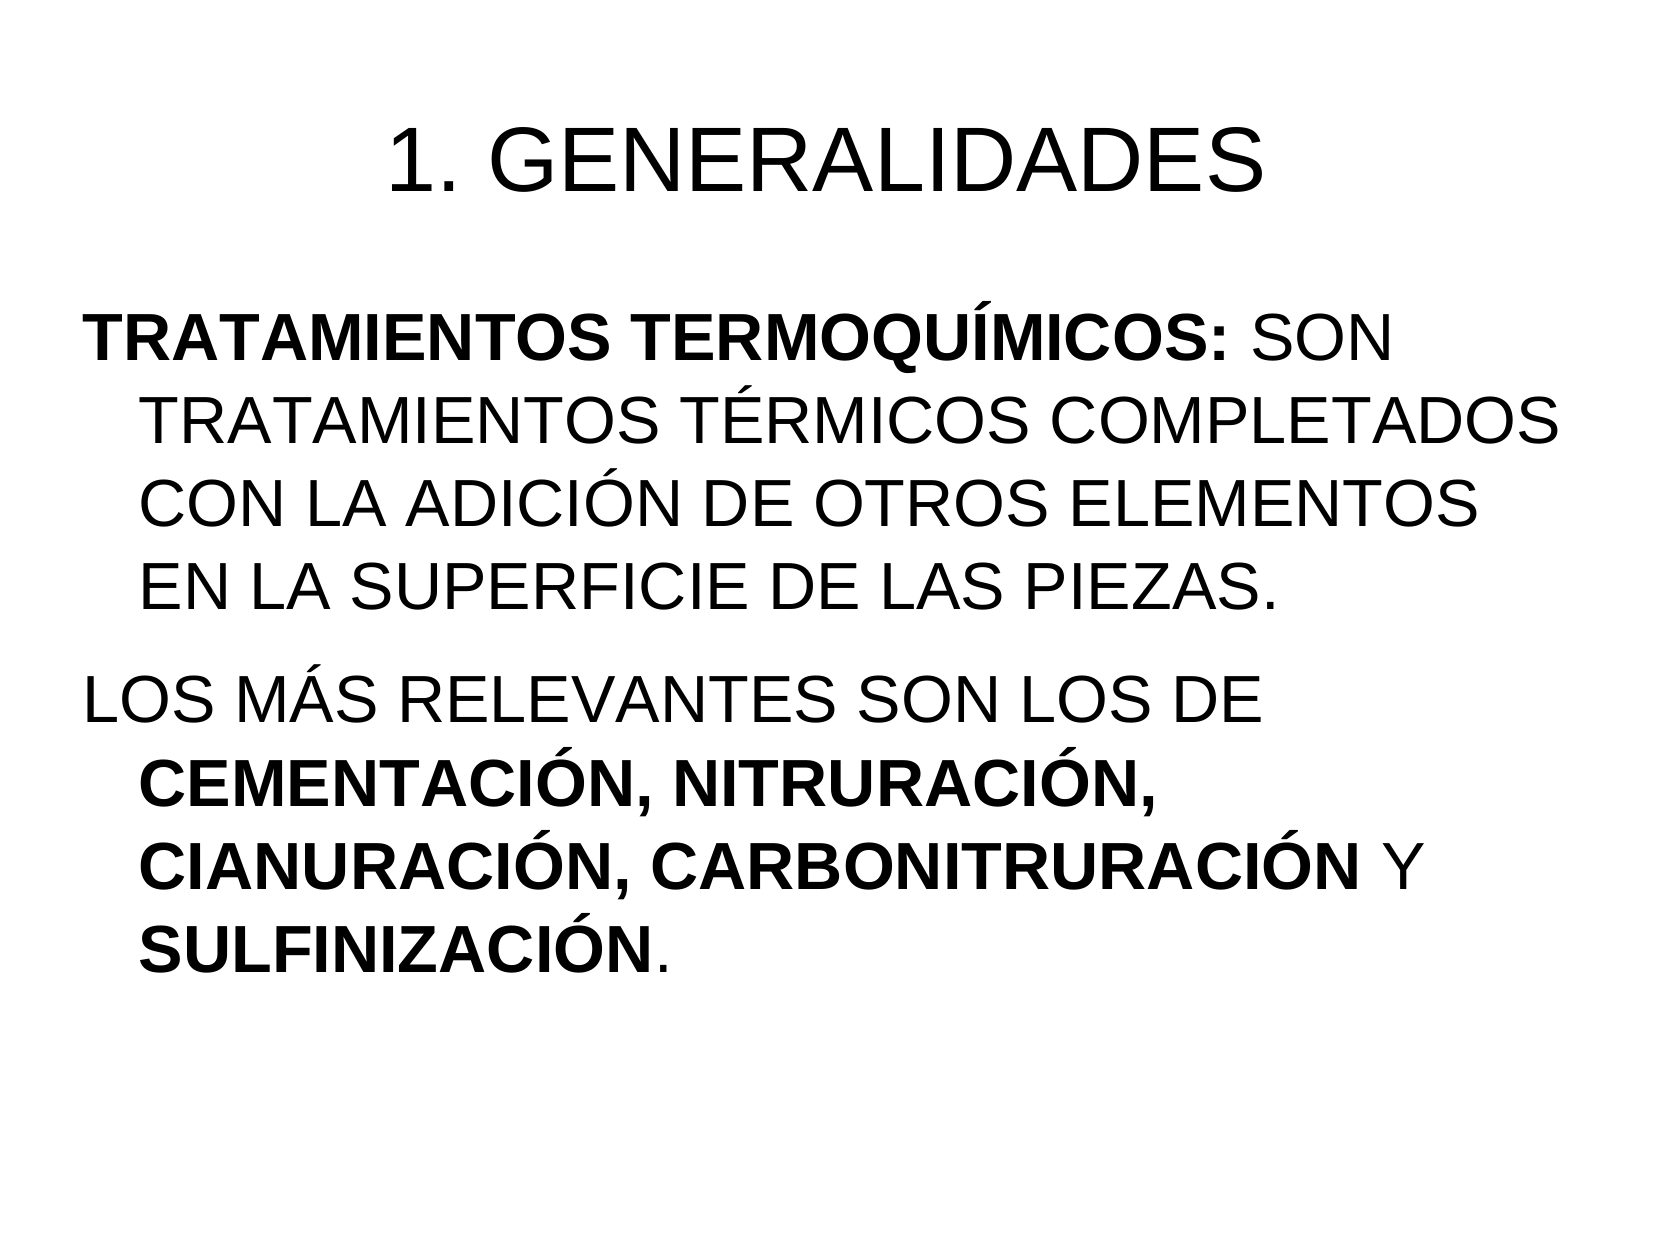

# 1. GENERALIDADES
TRATAMIENTOS TERMOQUÍMICOS: SON TRATAMIENTOS TÉRMICOS COMPLETADOS CON LA ADICIÓN DE OTROS ELEMENTOS EN LA SUPERFICIE DE LAS PIEZAS.
LOS MÁS RELEVANTES SON LOS DE CEMENTACIÓN, NITRURACIÓN, CIANURACIÓN, CARBONITRURACIÓN Y SULFINIZACIÓN.